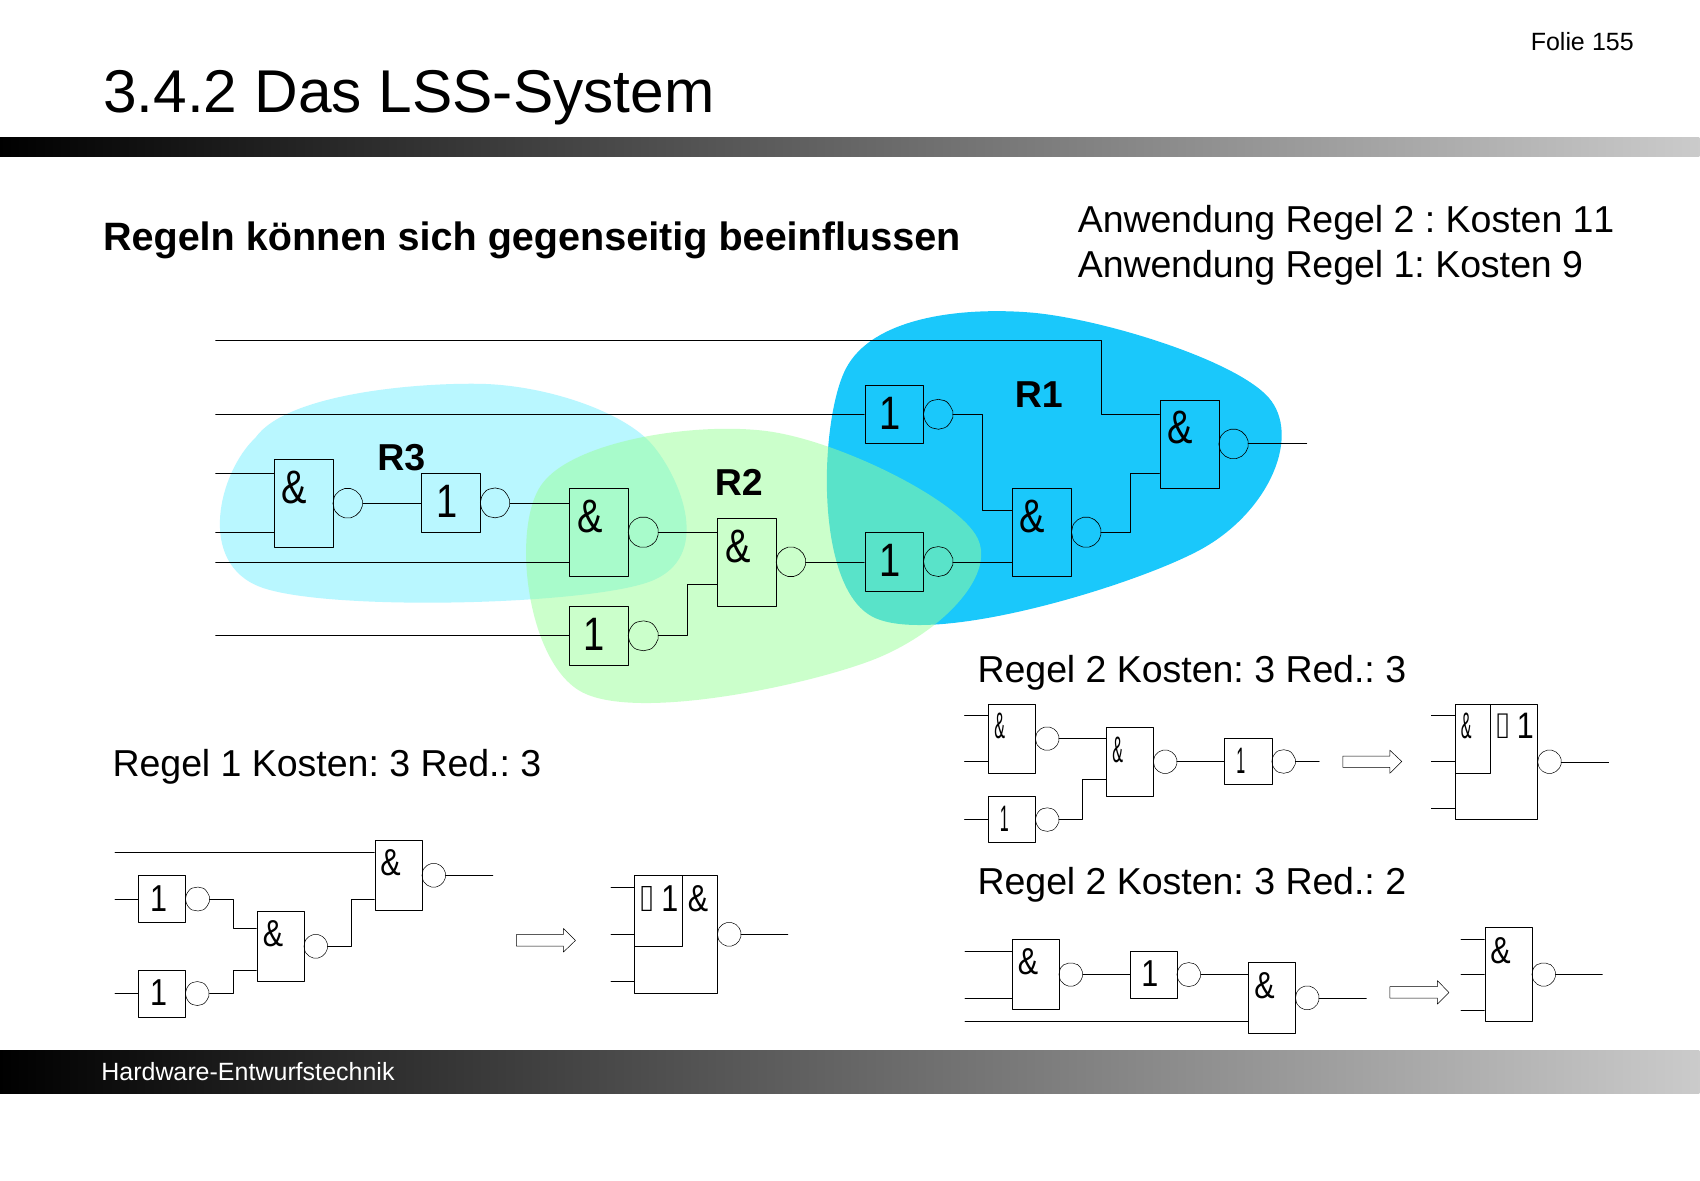

# 3.4.2 Das LSS-System
Anwendung Regel 2 : Kosten 11
Anwendung Regel 1: Kosten 9
Regeln können sich gegenseitig beeinflussen
R1
R3
R2
Regel 2 Kosten: 3 Red.: 3
Regel 1 Kosten: 3 Red.: 3
Regel 2 Kosten: 3 Red.: 2